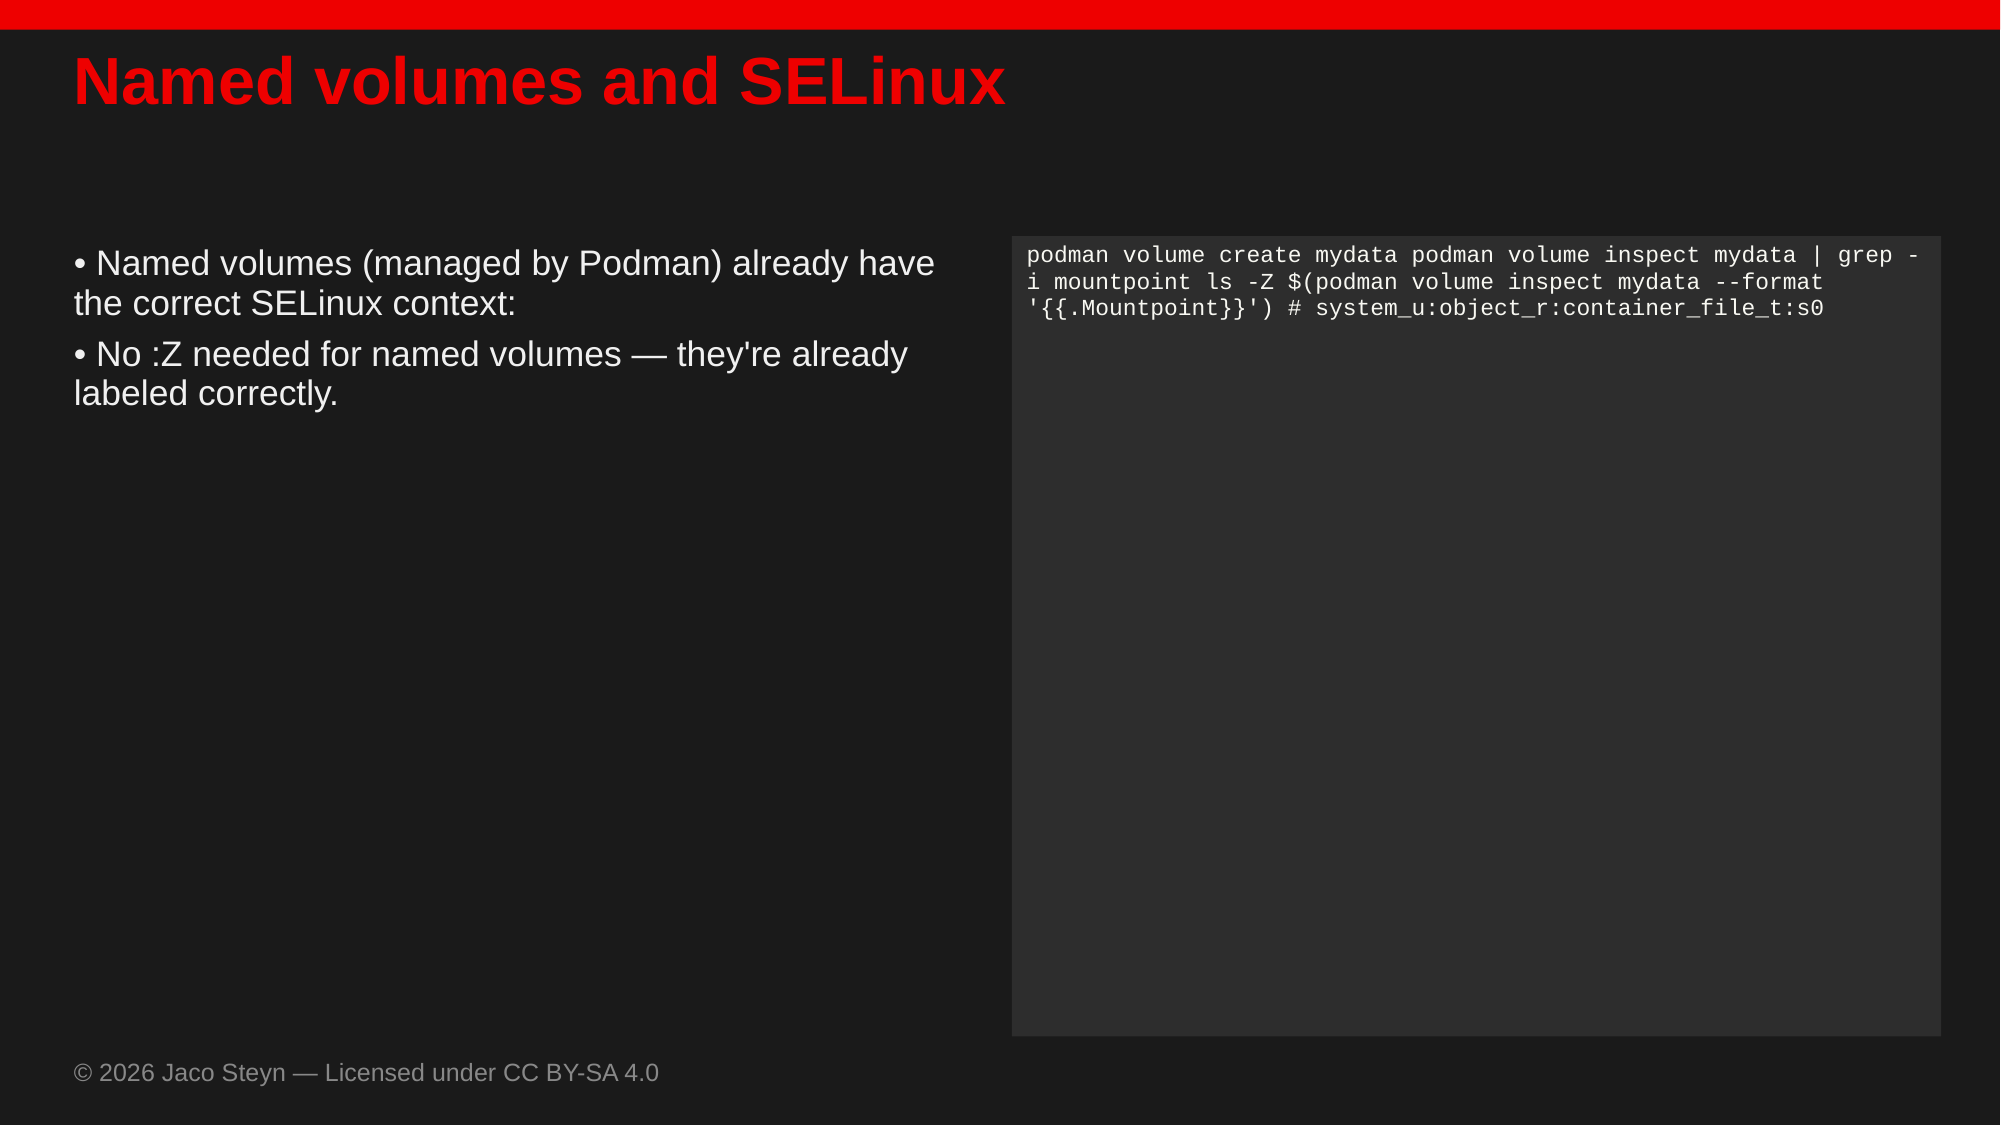

Named volumes and SELinux
• Named volumes (managed by Podman) already have the correct SELinux context:
• No :Z needed for named volumes — they're already labeled correctly.
podman volume create mydata podman volume inspect mydata | grep -i mountpoint ls -Z $(podman volume inspect mydata --format '{{.Mountpoint}}') # system_u:object_r:container_file_t:s0
© 2026 Jaco Steyn — Licensed under CC BY-SA 4.0